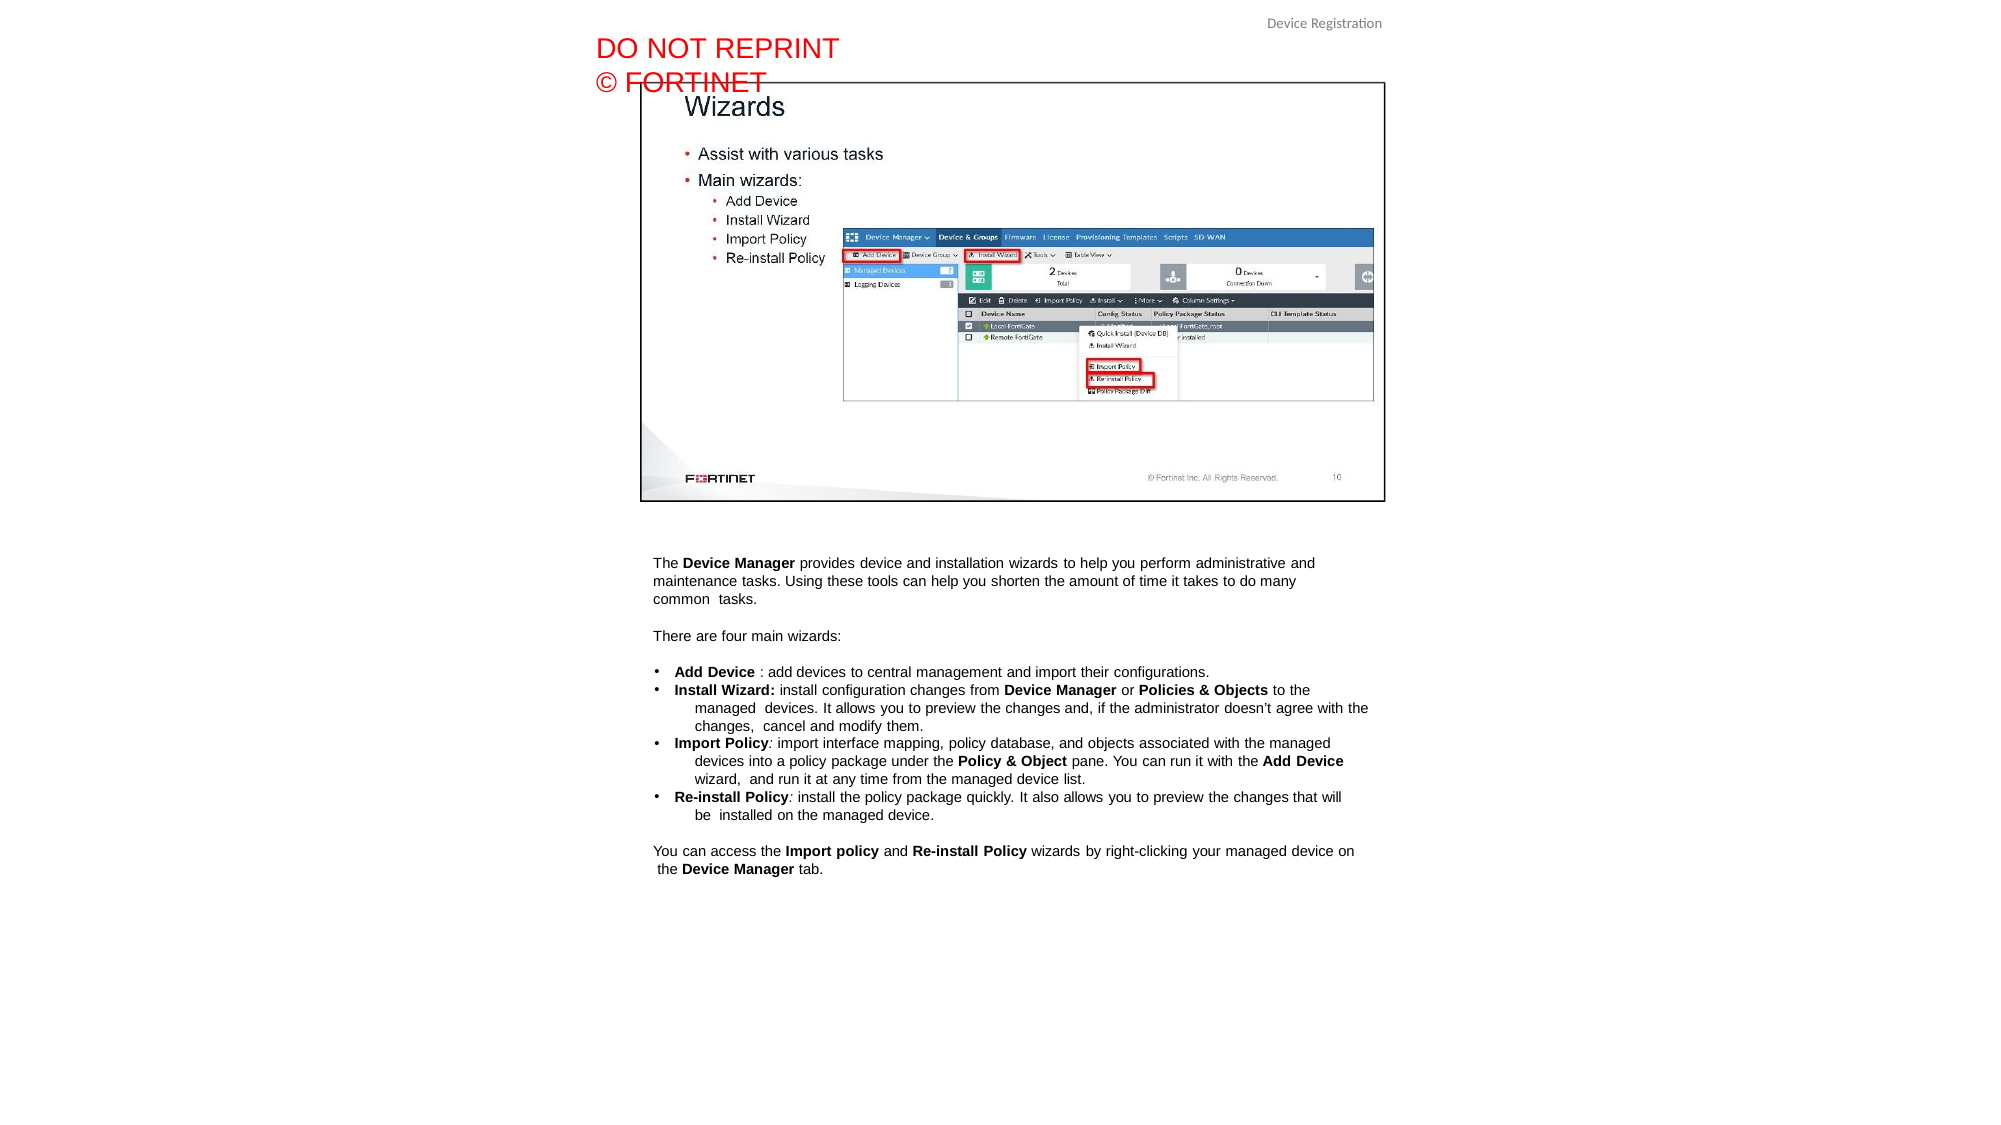

Device Registration
DO NOT REPRINT
© FORTINET
The Device Manager provides device and installation wizards to help you perform administrative and maintenance tasks. Using these tools can help you shorten the amount of time it takes to do many common tasks.
There are four main wizards:
Add Device : add devices to central management and import their configurations.
Install Wizard: install configuration changes from Device Manager or Policies & Objects to the managed devices. It allows you to preview the changes and, if the administrator doesn’t agree with the changes, cancel and modify them.
Import Policy: import interface mapping, policy database, and objects associated with the managed devices into a policy package under the Policy & Object pane. You can run it with the Add Device wizard, and run it at any time from the managed device list.
Re-install Policy: install the policy package quickly. It also allows you to preview the changes that will be installed on the managed device.
You can access the Import policy and Re-install Policy wizards by right-clicking your managed device on the Device Manager tab.
FortiManager 6.2 Study Guide
1